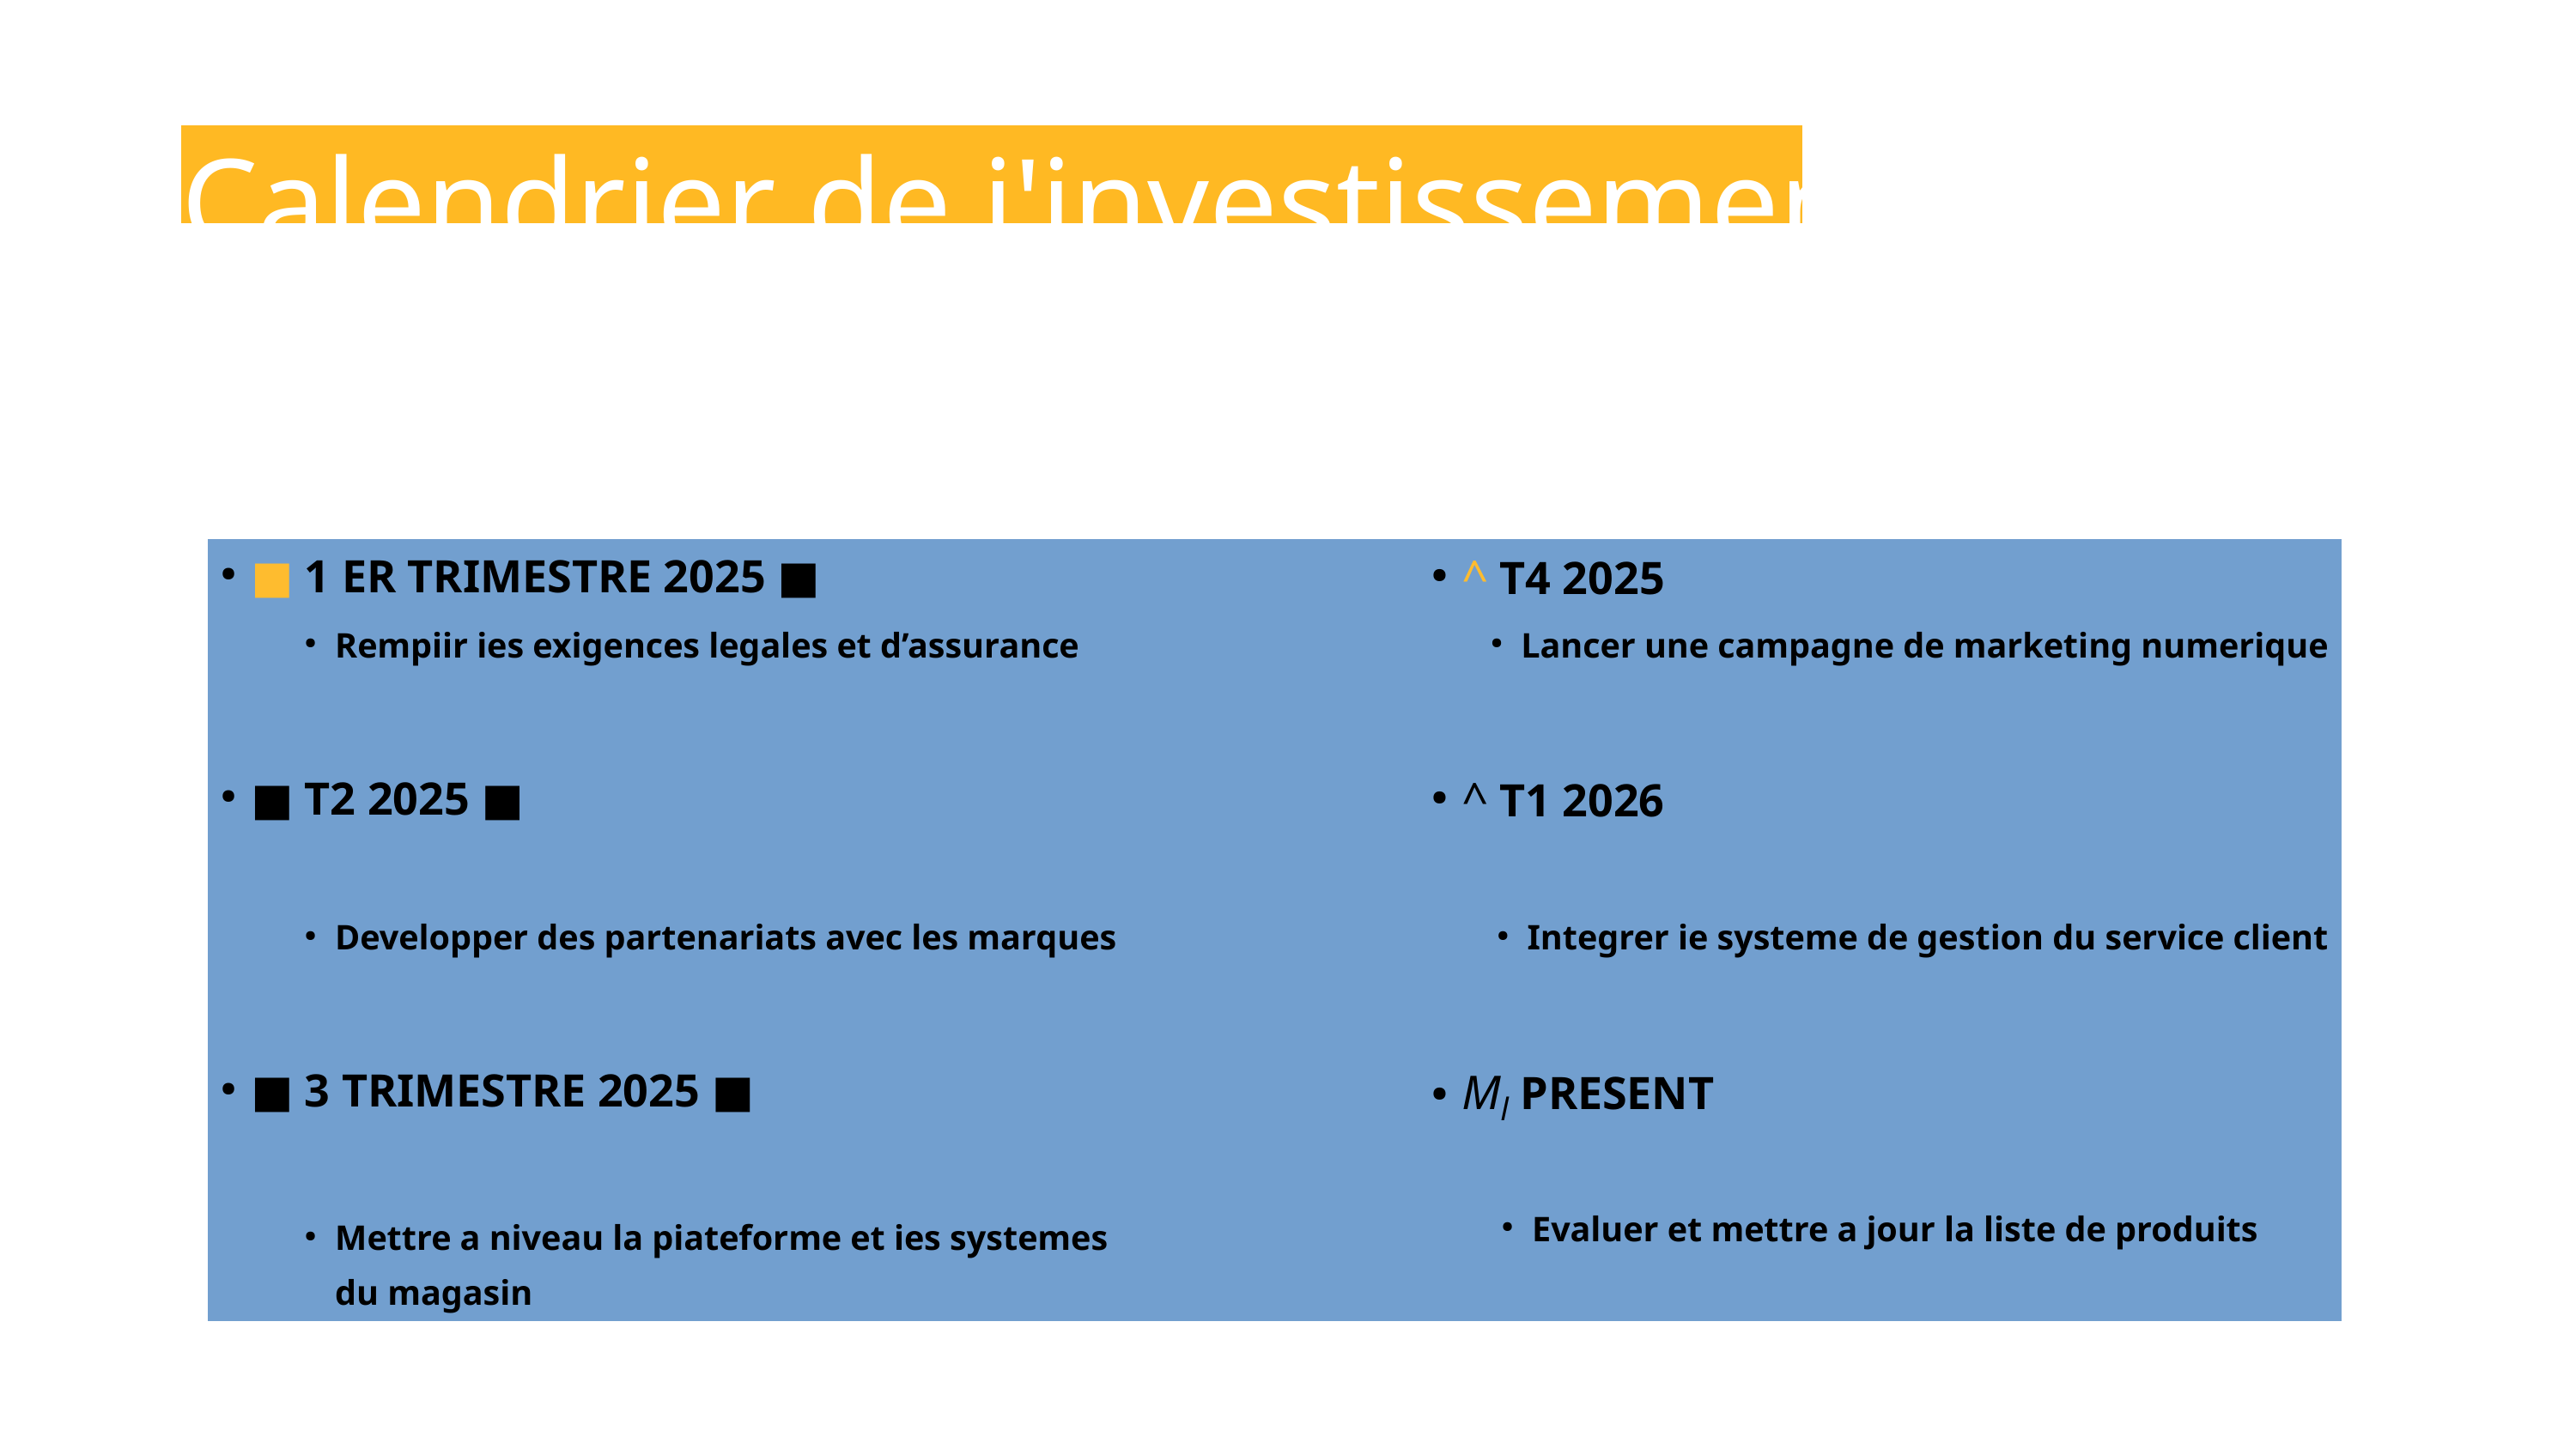

Calendrier de i'investissement
| ■ 1 ER TRIMESTRE 2025 ■ | ^ T4 2025 |
| --- | --- |
| Rempiir ies exigences legales et d’assurance | Lancer une campagne de marketing numerique |
| ■ T2 2025 ■ | ^ T1 2026 |
| Developper des partenariats avec les marques | Integrer ie systeme de gestion du service client |
| ■ 3 TRIMESTRE 2025 ■ | Ml PRESENT |
| Mettre a niveau la piateforme et ies systemes du magasin | Evaluer et mettre a jour la liste de produits |